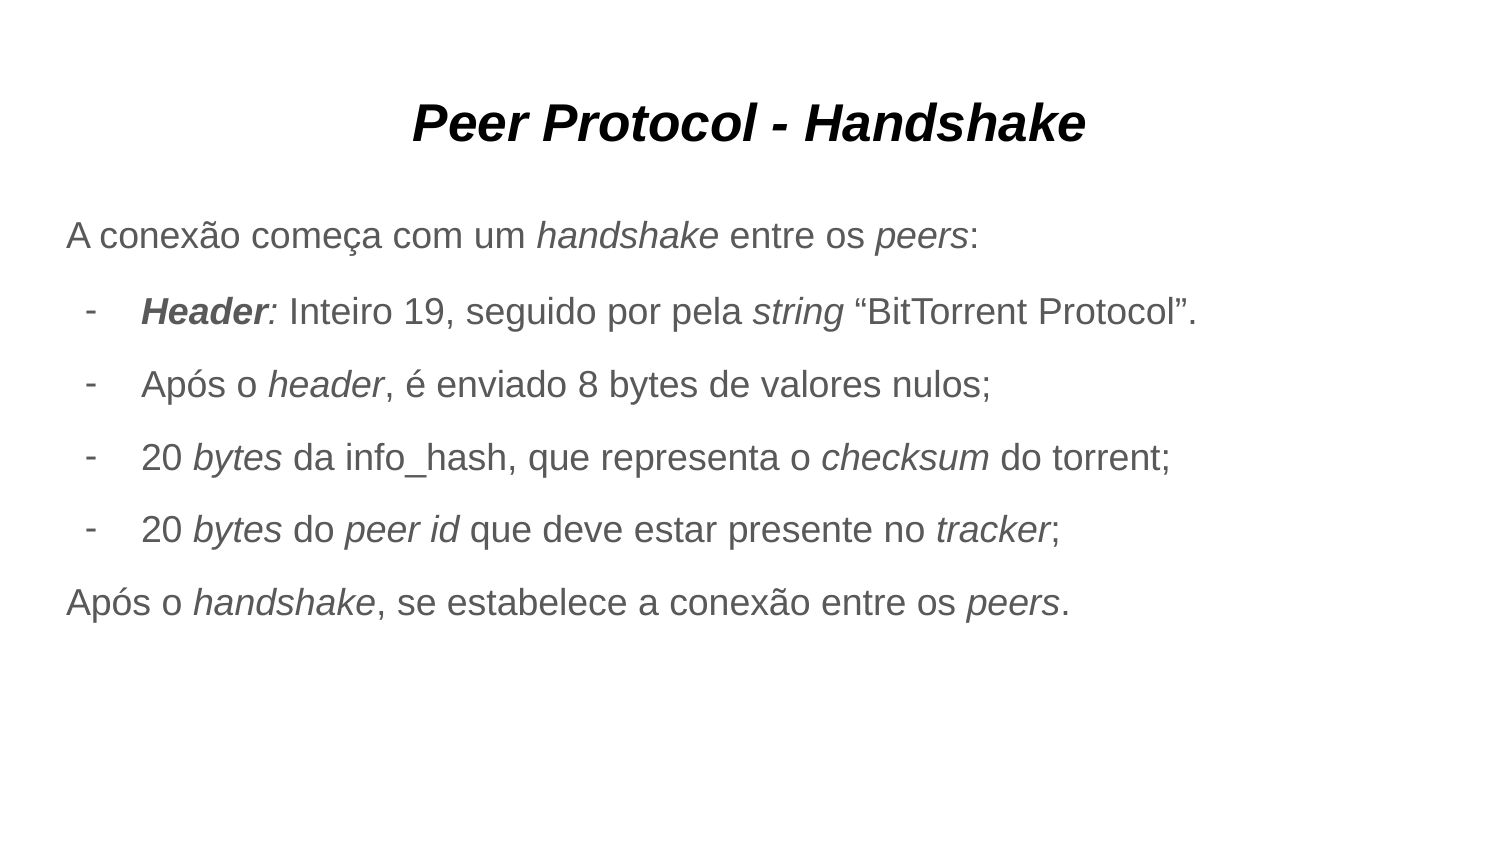

# Peer Protocol - Handshake
A conexão começa com um handshake entre os peers:
Header: Inteiro 19, seguido por pela string “BitTorrent Protocol”.
Após o header, é enviado 8 bytes de valores nulos;
20 bytes da info_hash, que representa o checksum do torrent;
20 bytes do peer id que deve estar presente no tracker;
Após o handshake, se estabelece a conexão entre os peers.